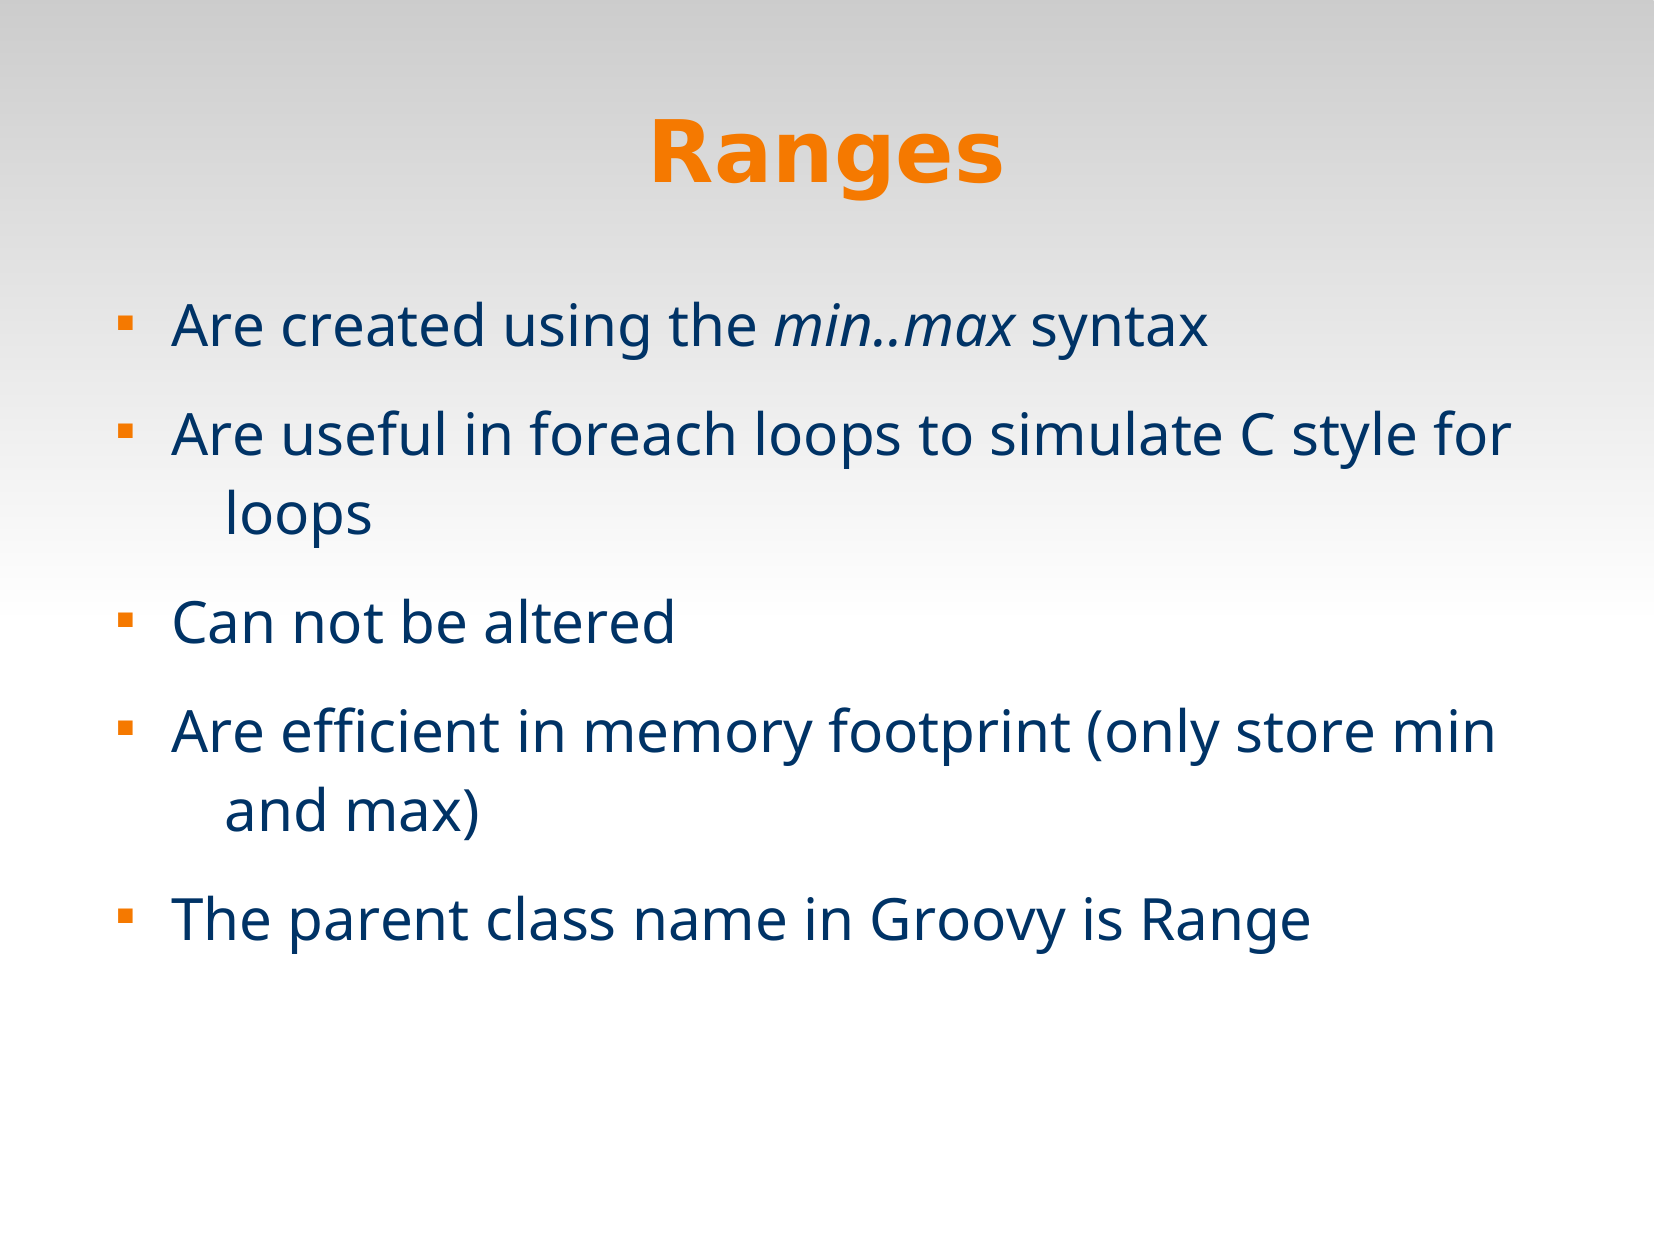

# Ranges
Are created using the min..max syntax
Are useful in foreach loops to simulate C style for loops
Can not be altered
Are efficient in memory footprint (only store min and max)
The parent class name in Groovy is Range